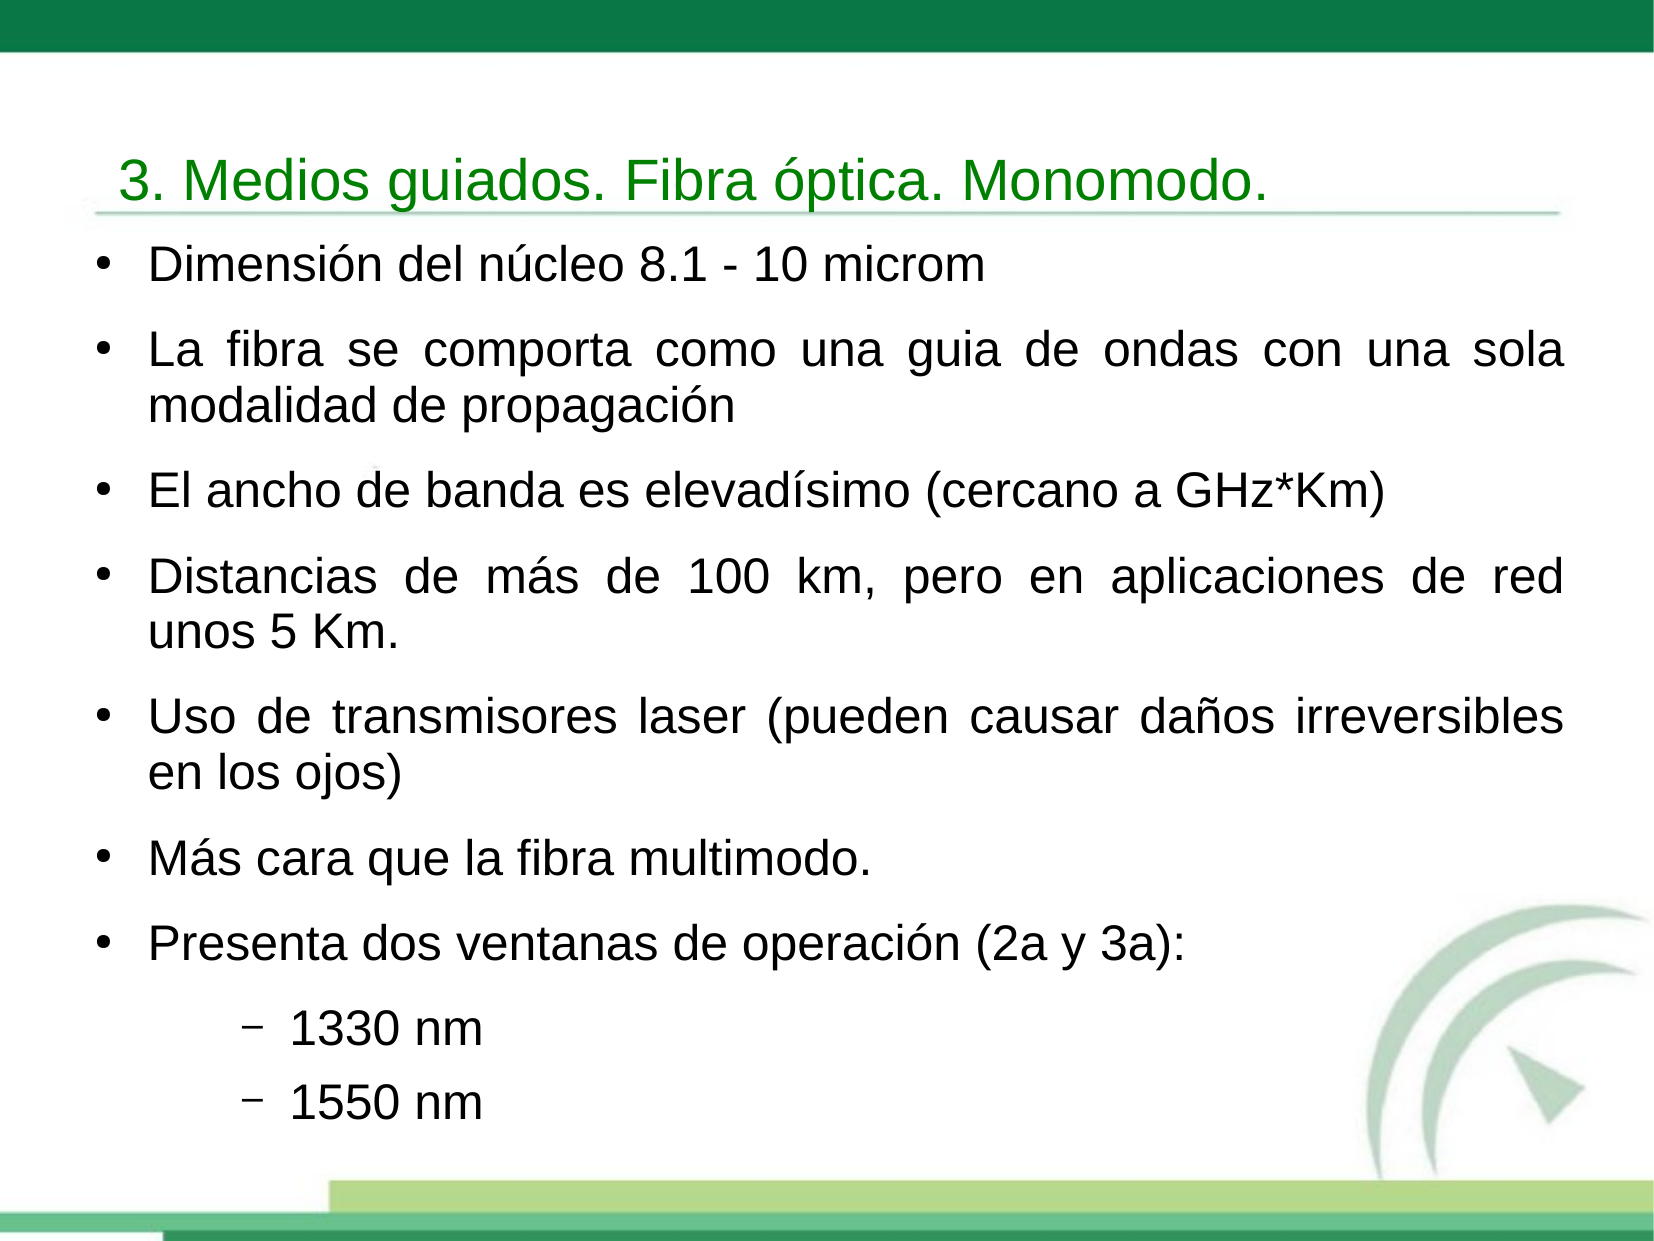

3. Medios guiados. Fibra óptica. Monomodo.
# Dimensión del núcleo 8.1 - 10 microm
La fibra se comporta como una guia de ondas con una sola modalidad de propagación
El ancho de banda es elevadísimo (cercano a GHz*Km)
Distancias de más de 100 km, pero en aplicaciones de red unos 5 Km.
Uso de transmisores laser (pueden causar daños irreversibles en los ojos)
Más cara que la fibra multimodo.
Presenta dos ventanas de operación (2a y 3a):
1330 nm
1550 nm